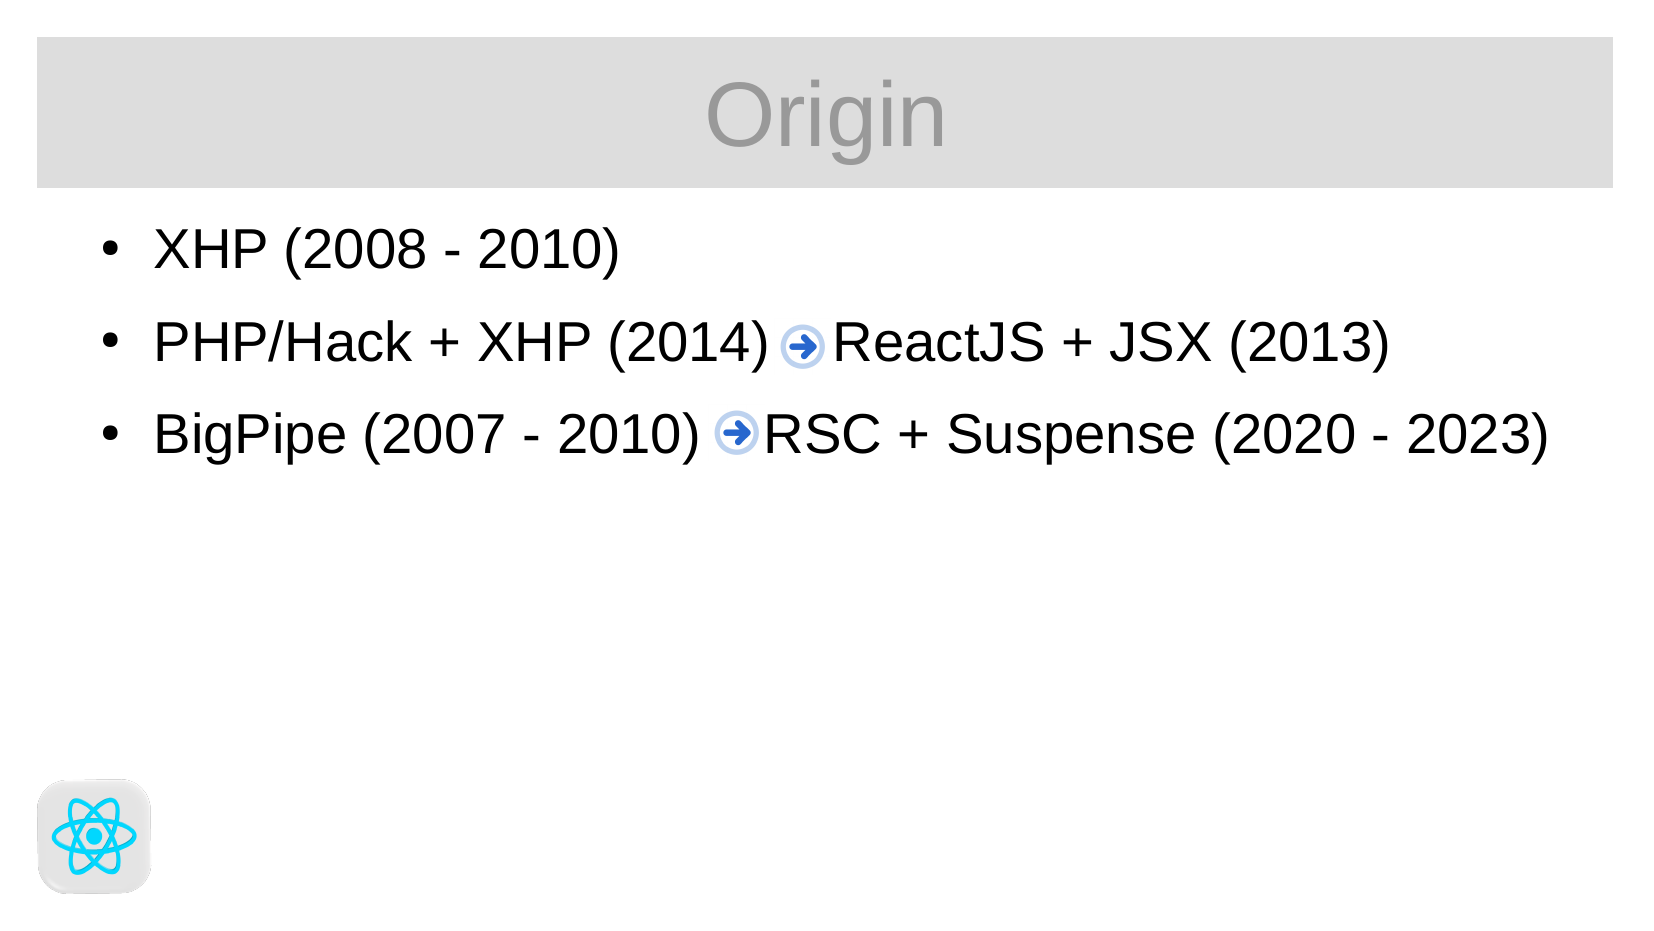

# Origin
XHP (2008 - 2010)
PHP/Hack + XHP (2014) ReactJS + JSX (2013)
BigPipe (2007 - 2010) RSC + Suspense (2020 - 2023)